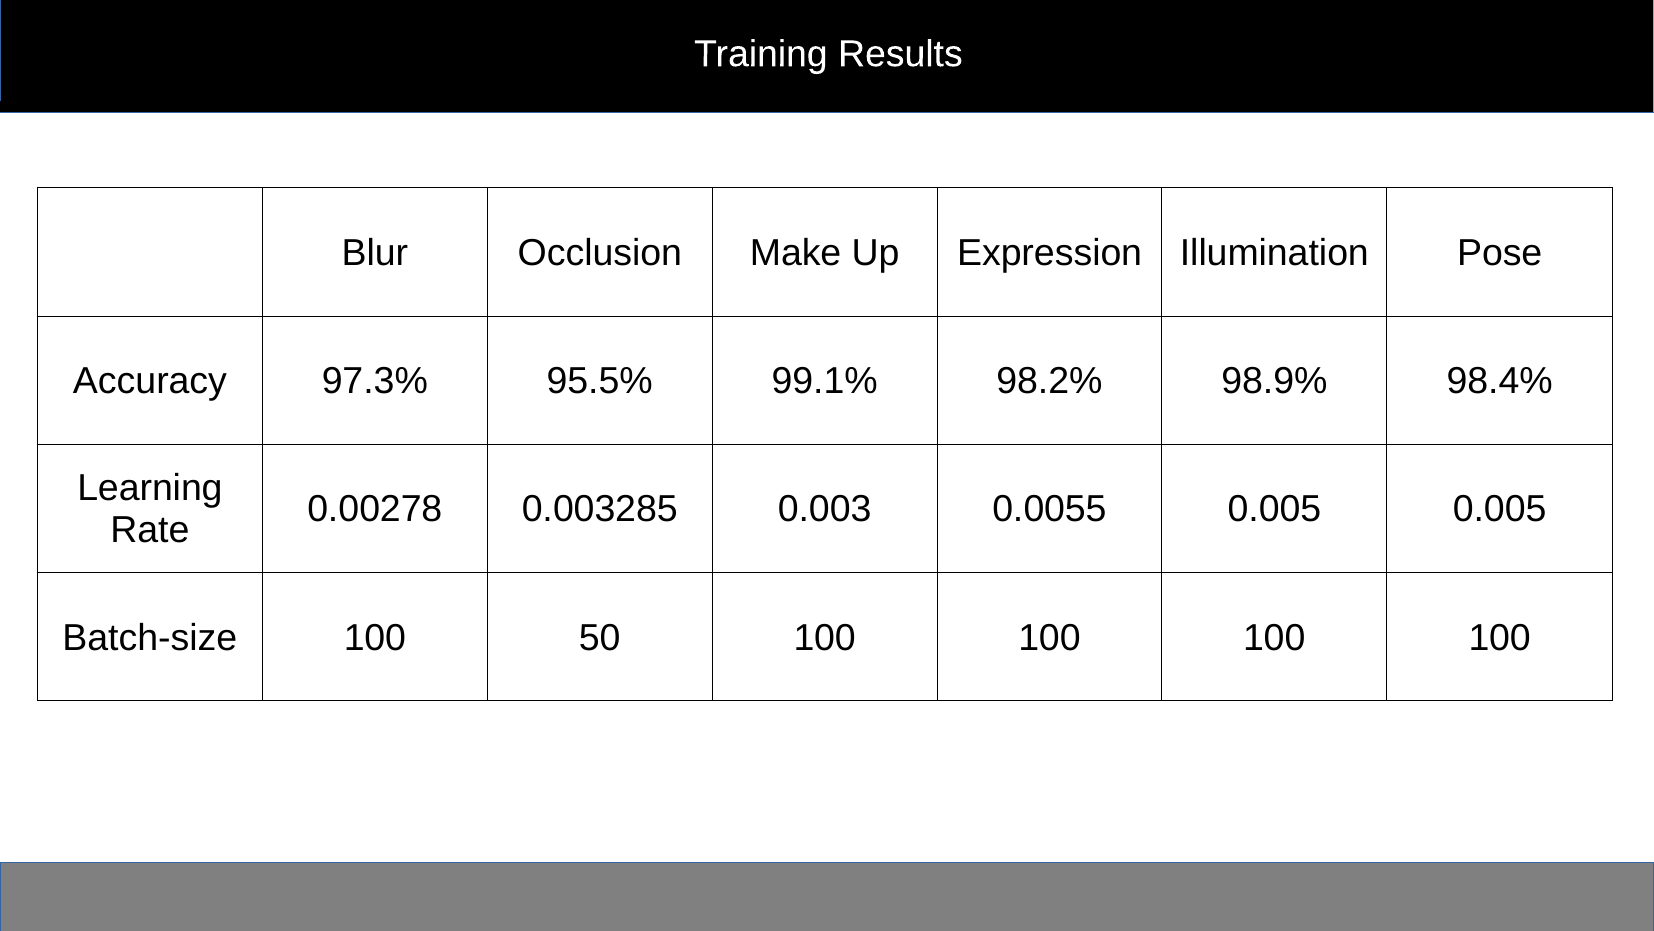

Training Results
| | Blur | Occlusion | Make Up | Expression | Illumination | Pose |
| --- | --- | --- | --- | --- | --- | --- |
| Accuracy | 97.3% | 95.5% | 99.1% | 98.2% | 98.9% | 98.4% |
| Learning Rate | 0.00278 | 0.003285 | 0.003 | 0.0055 | 0.005 | 0.005 |
| Batch-size | 100 | 50 | 100 | 100 | 100 | 100 |